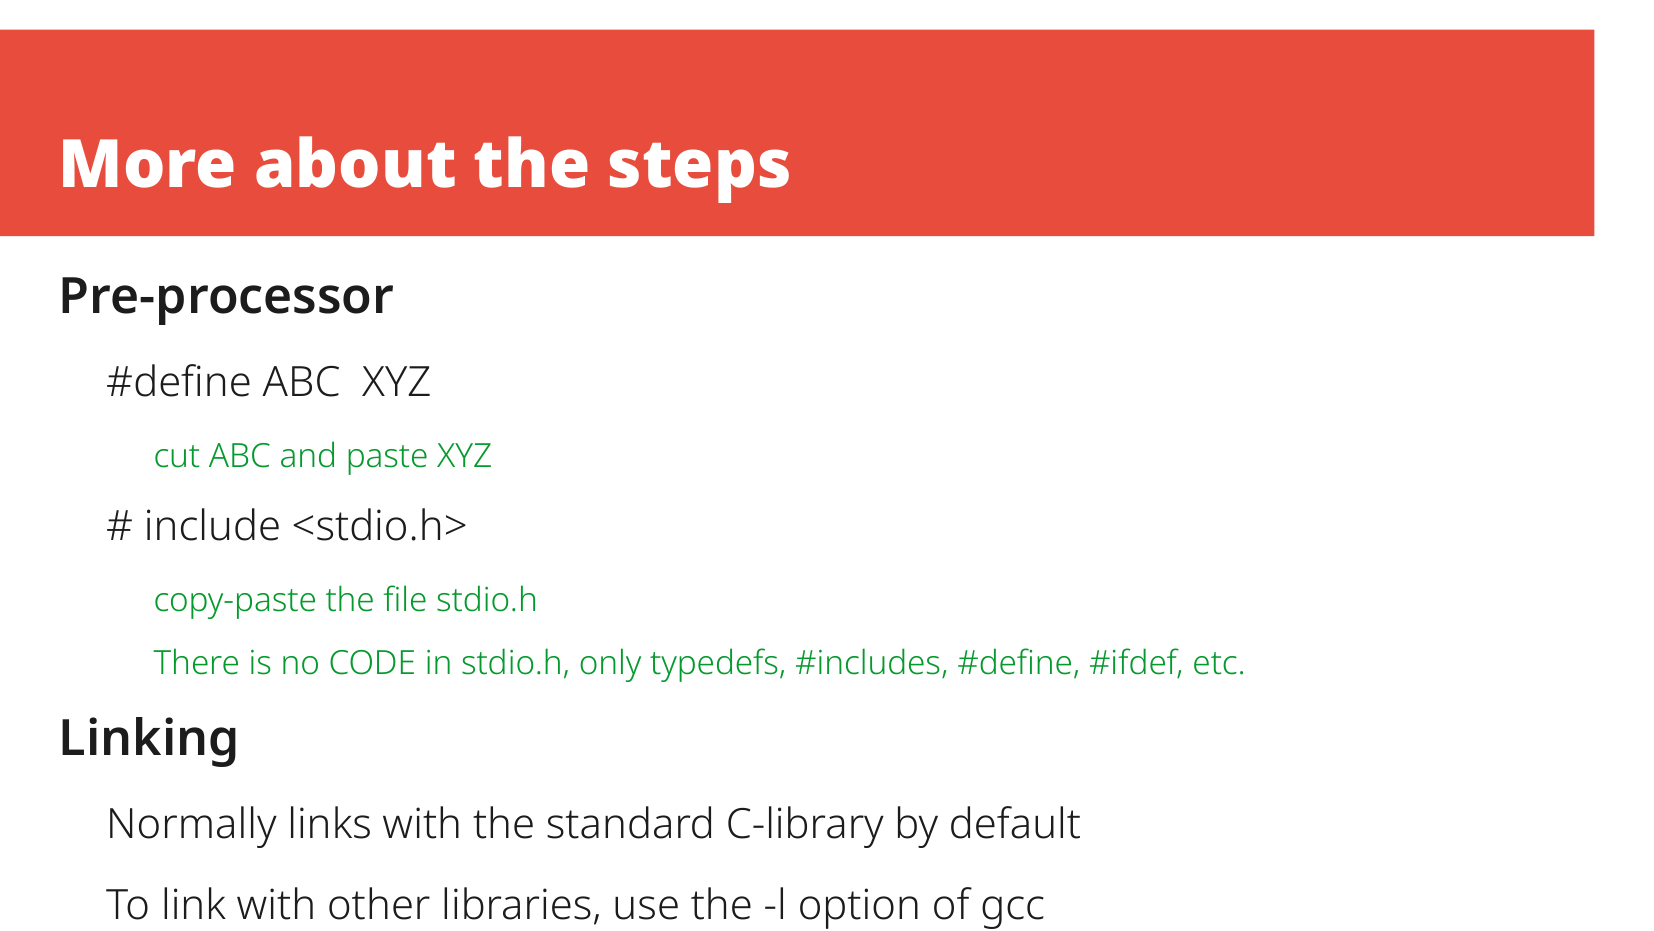

# More about the steps
Pre-processor
#define ABC XYZ
cut ABC and paste XYZ
# include <stdio.h>
copy-paste the file stdio.h
There is no CODE in stdio.h, only typedefs, #includes, #define, #ifdef, etc.
Linking
Normally links with the standard C-library by default
To link with other libraries, use the -l option of gcc
cc main.c -lm -lncurses -o main # links with libm.so and libncurses.so